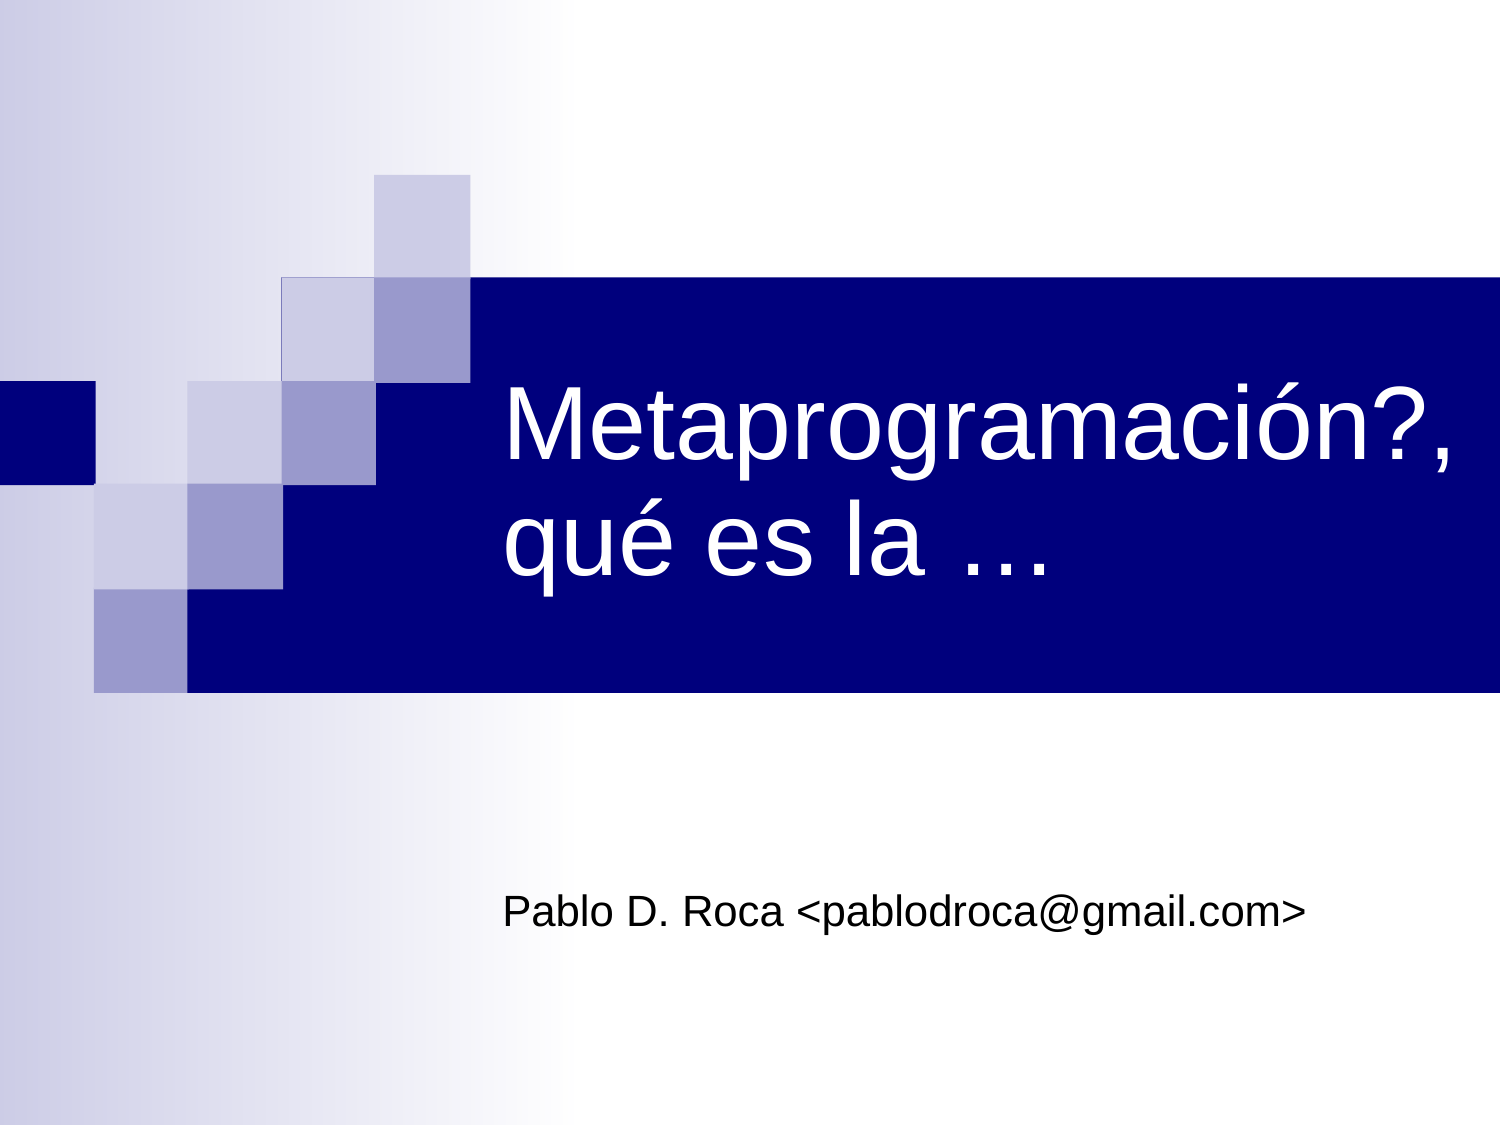

# Metaprogramación?, qué es la …
Pablo D. Roca <pablodroca@gmail.com>